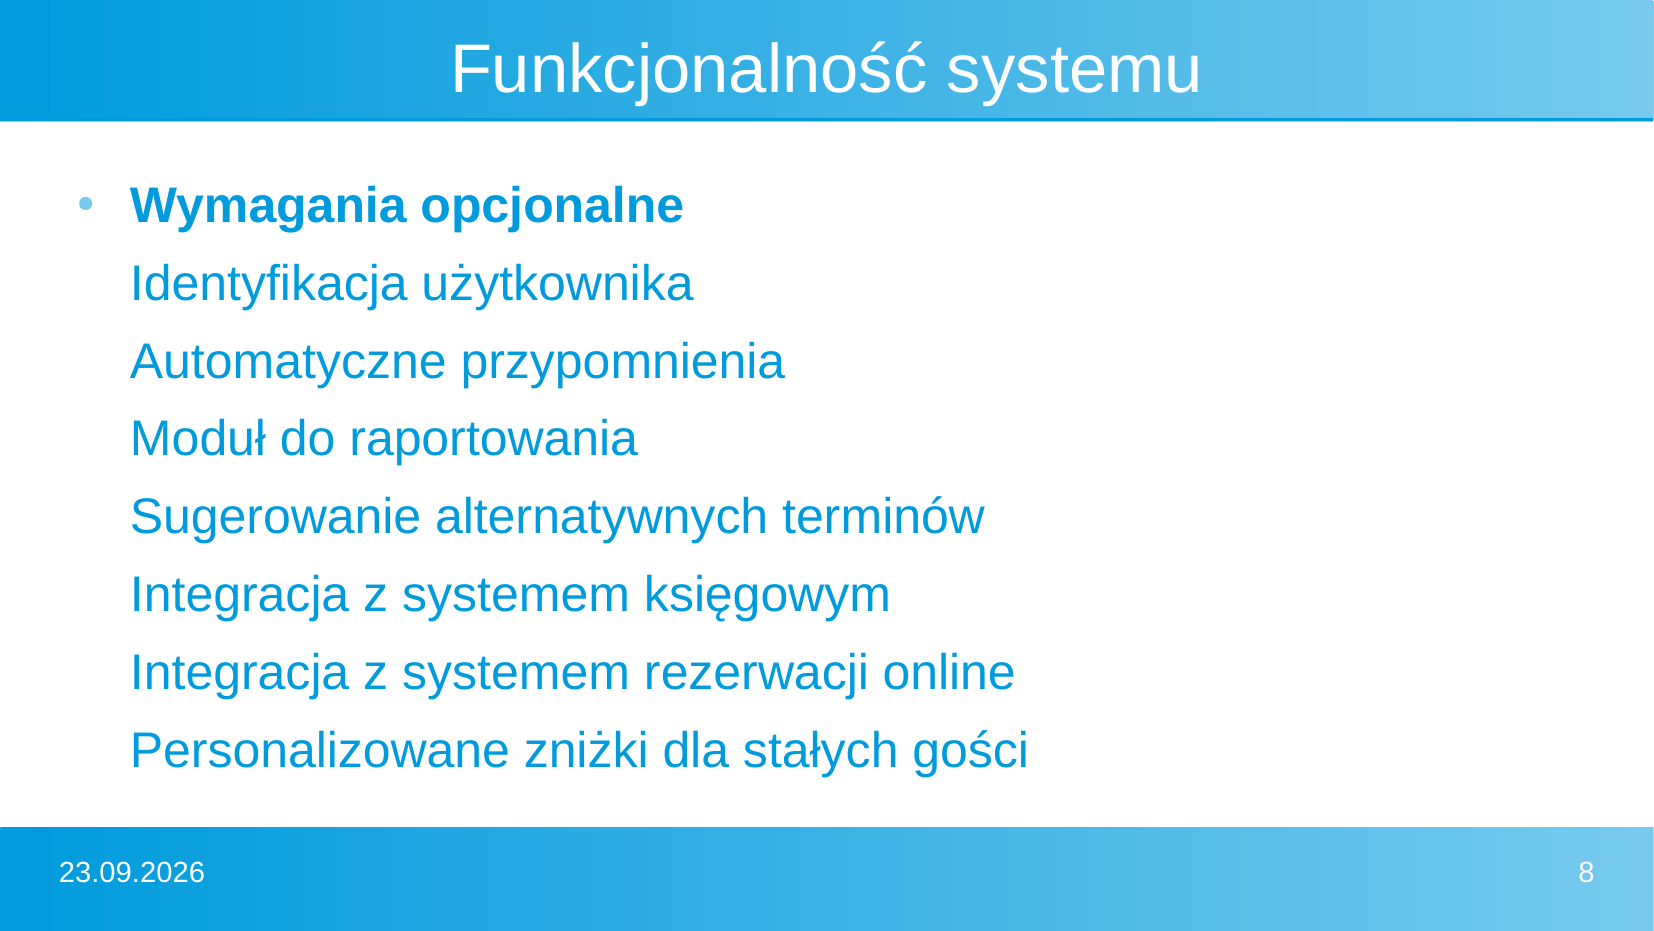

# Funkcjonalność systemu
Wymagania opcjonalne
Identyfikacja użytkownika
Automatyczne przypomnienia
Moduł do raportowania
Sugerowanie alternatywnych terminów
Integracja z systemem księgowym
Integracja z systemem rezerwacji online
Personalizowane zniżki dla stałych gości
8